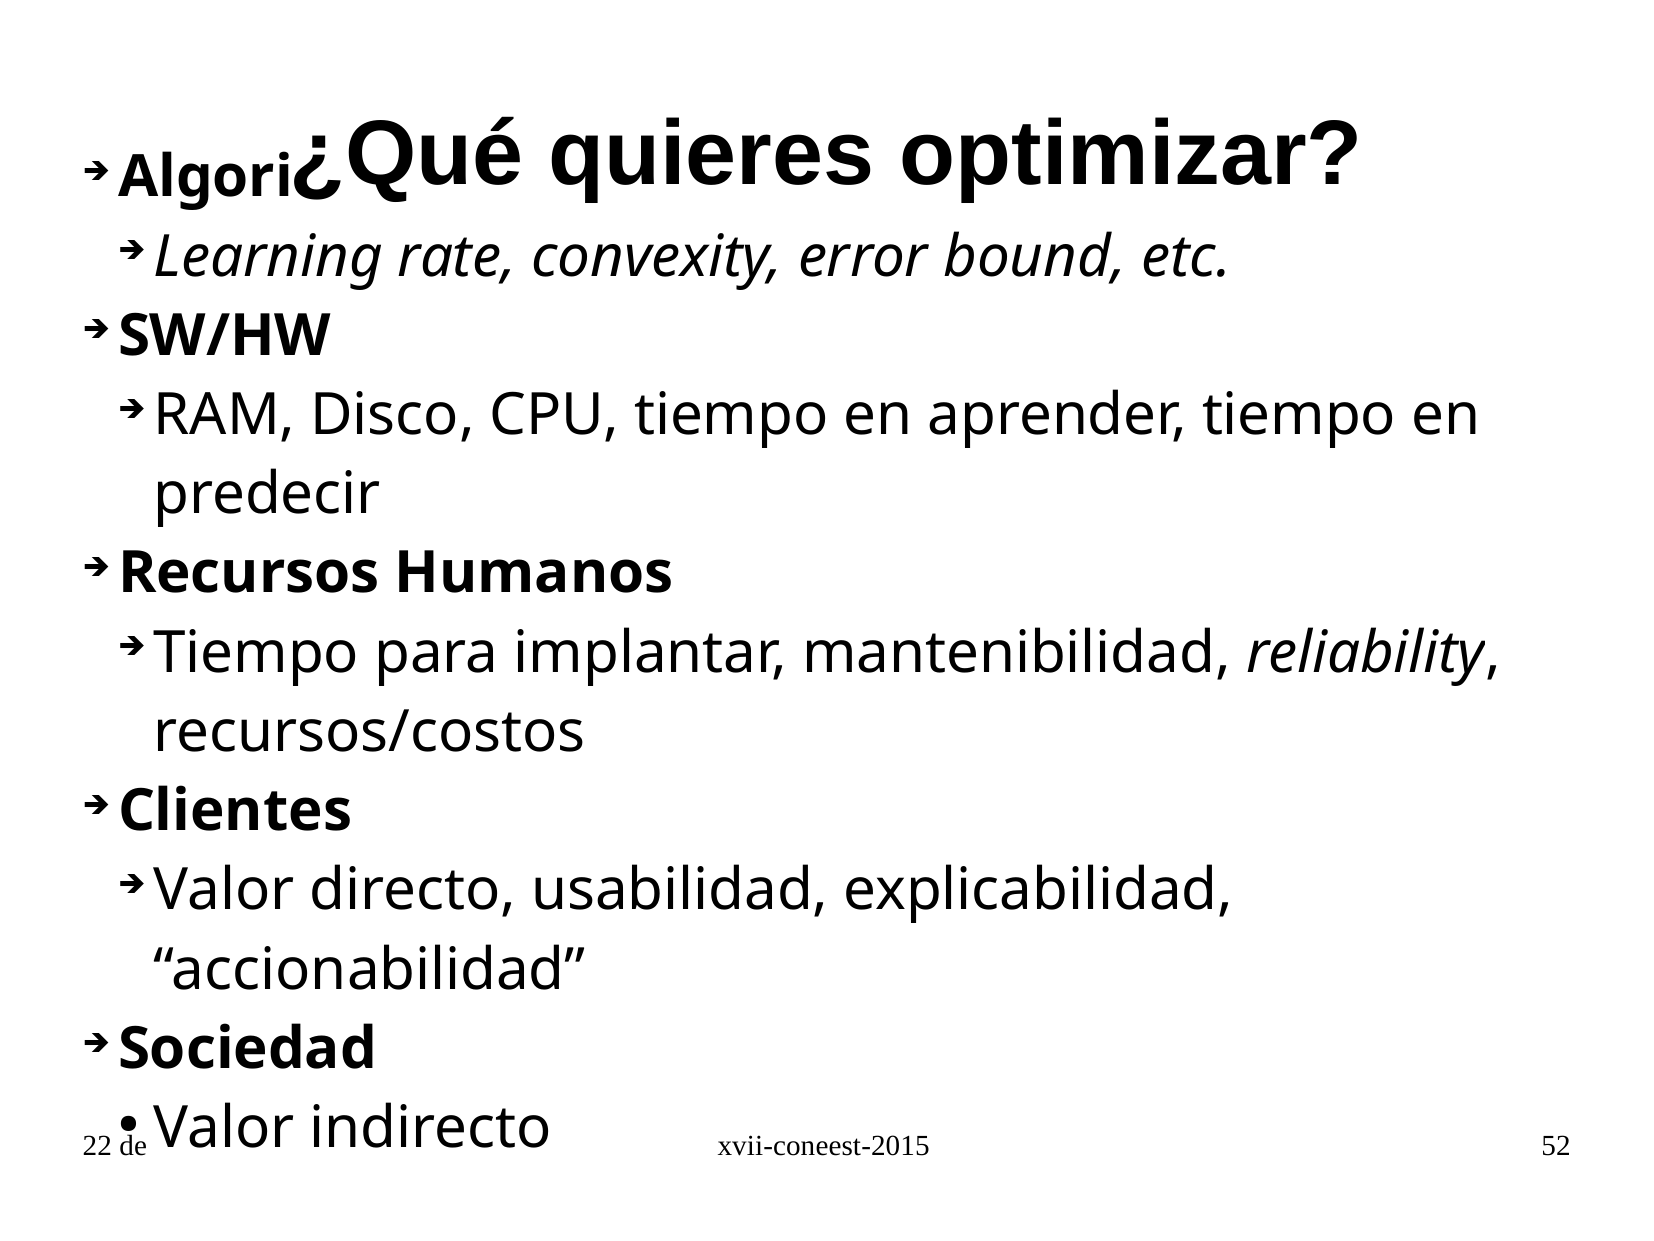

¿Qué quieres optimizar?
# Algoritmo
Learning rate, convexity, error bound, etc.
SW/HW
RAM, Disco, CPU, tiempo en aprender, tiempo en predecir
Recursos Humanos
Tiempo para implantar, mantenibilidad, reliability, recursos/costos
Clientes
Valor directo, usabilidad, explicabilidad, “accionabilidad”
Sociedad
Valor indirecto
22 de Septiembre, 2015
xvii-coneest-2015
52